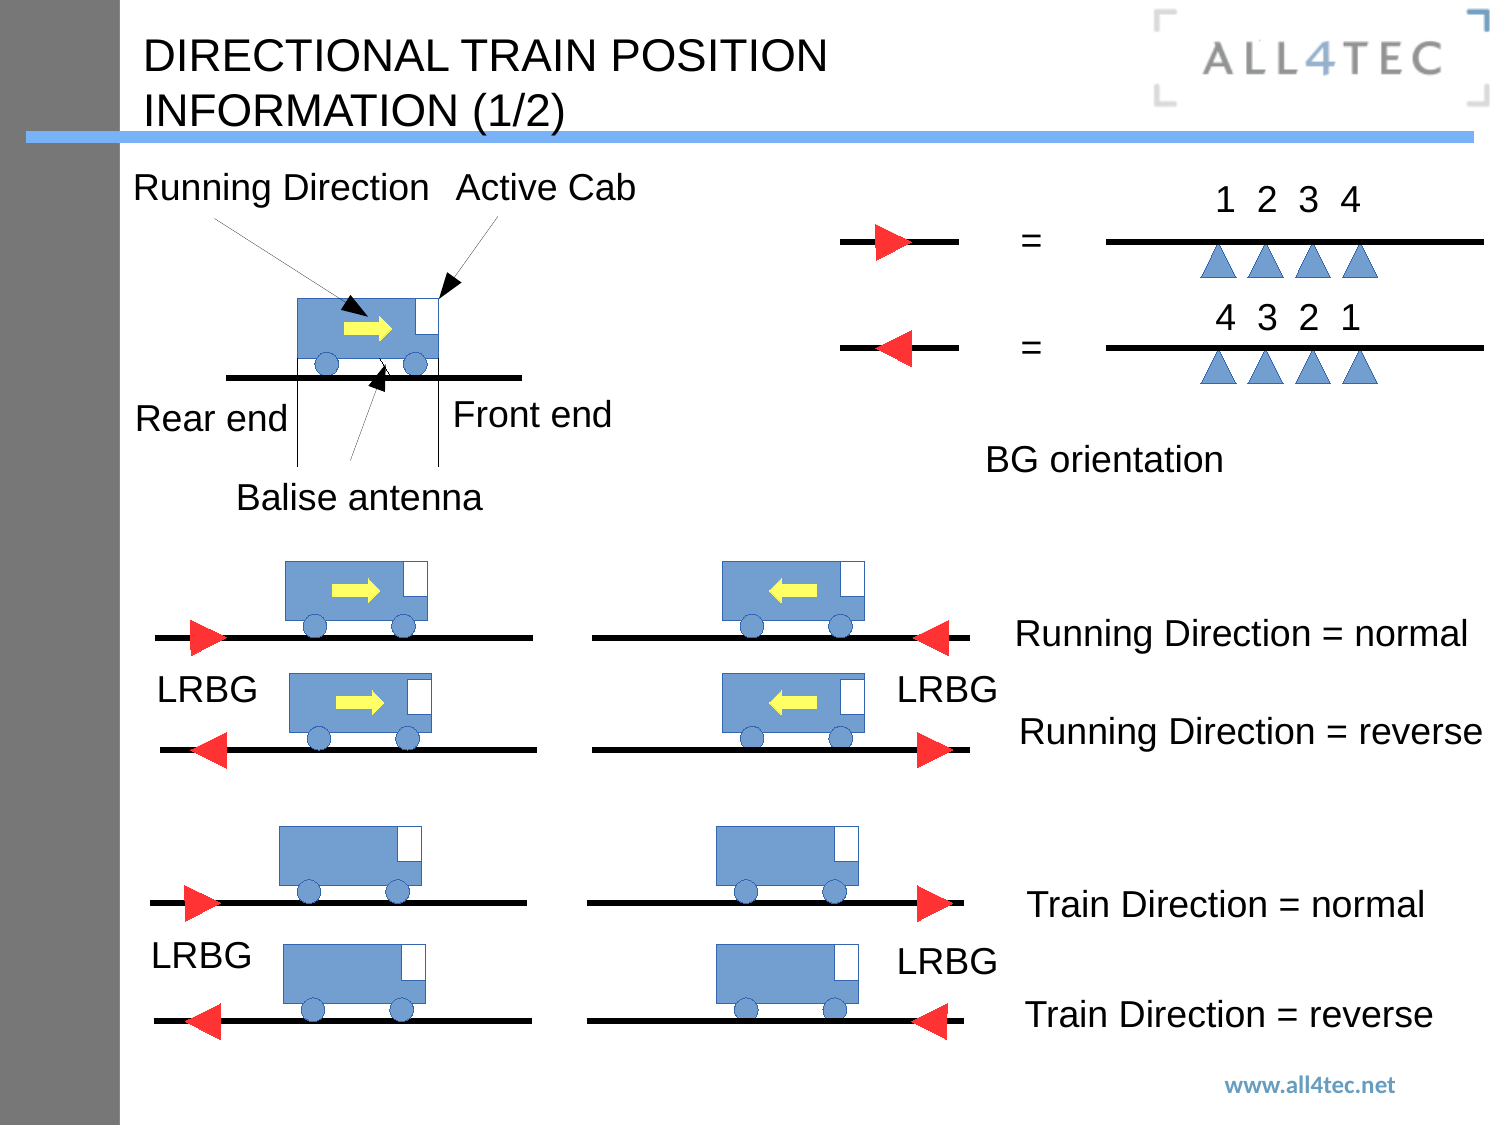

# DIRECTIONAL TRAIN POSITION INFORMATION (1/2)
Running Direction
Active Cab
1 2 3 4
=
4 3 2 1
=
Front end
Rear end
BG orientation
Balise antenna
Running Direction = normal
LRBG
LRBG
Running Direction = reverse
Train Direction = normal
LRBG
LRBG
Train Direction = reverse